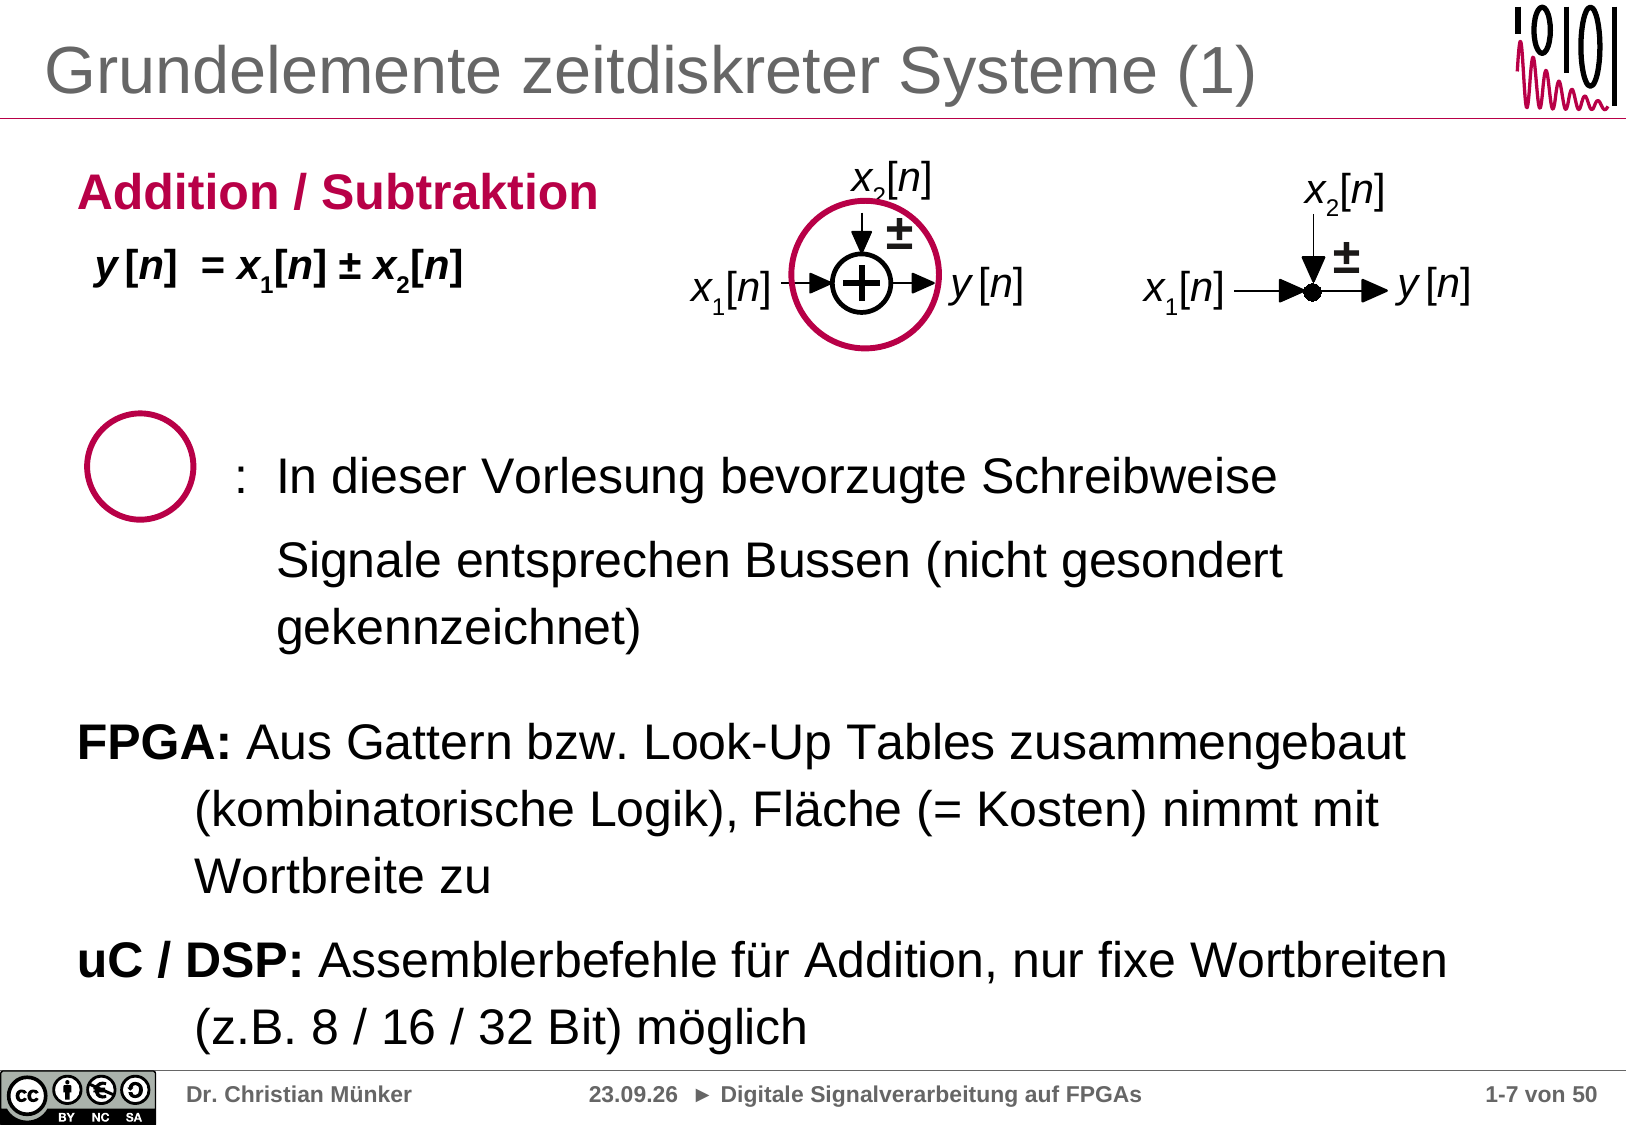

# Grundelemente zeitdiskreter Systeme (1)
x2[n]
±
y [n]
x1[n]
Addition / Subtraktion
x2[n]
±
y [n]
x1[n]
y [n] = x1[n] ± x2[n]
:	In dieser Vorlesung bevorzugte Schreibweise
	Signale entsprechen Bussen (nicht gesondert gekennzeichnet)
FPGA: Aus Gattern bzw. Look-Up Tables zusammengebaut (kombinatorische Logik), Fläche (= Kosten) nimmt mit Wortbreite zu
uC / DSP: Assemblerbefehle für Addition, nur fixe Wortbreiten (z.B. 8 / 16 / 32 Bit) möglich